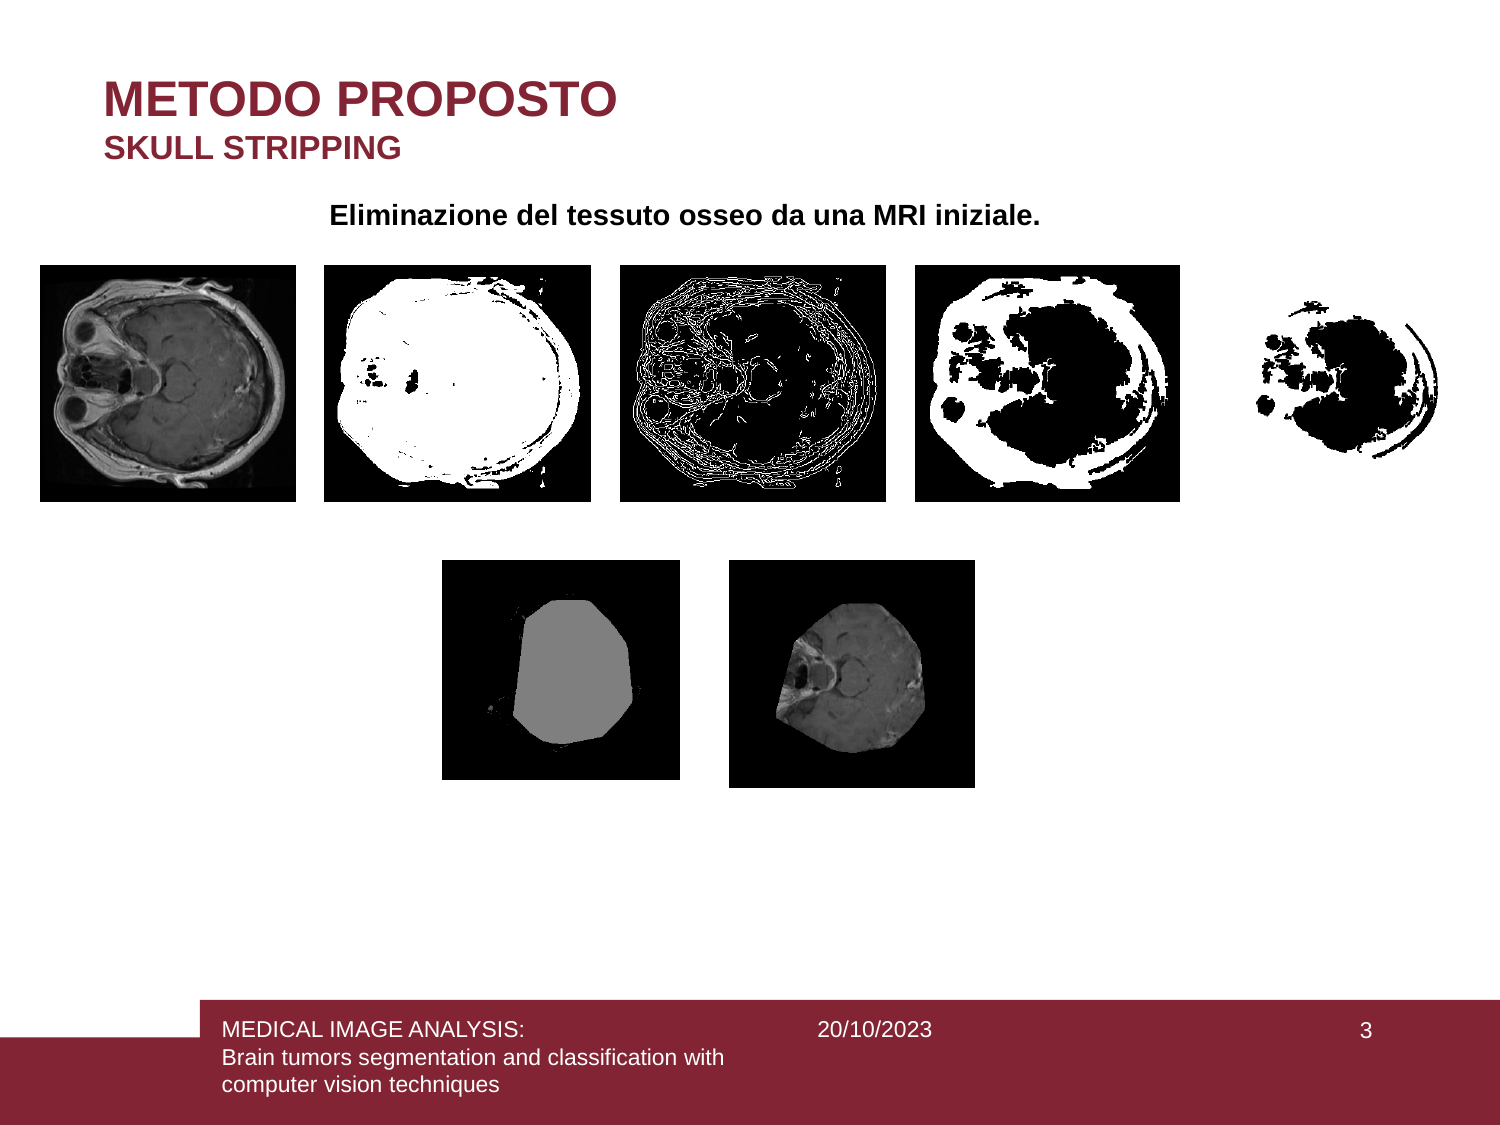

# METODO PROPOSTO SKULL STRIPPING
Eliminazione del tessuto osseo da una MRI iniziale.
MEDICAL IMAGE ANALYSIS:
Brain tumors segmentation and classification with computer vision techniques
20/10/2023